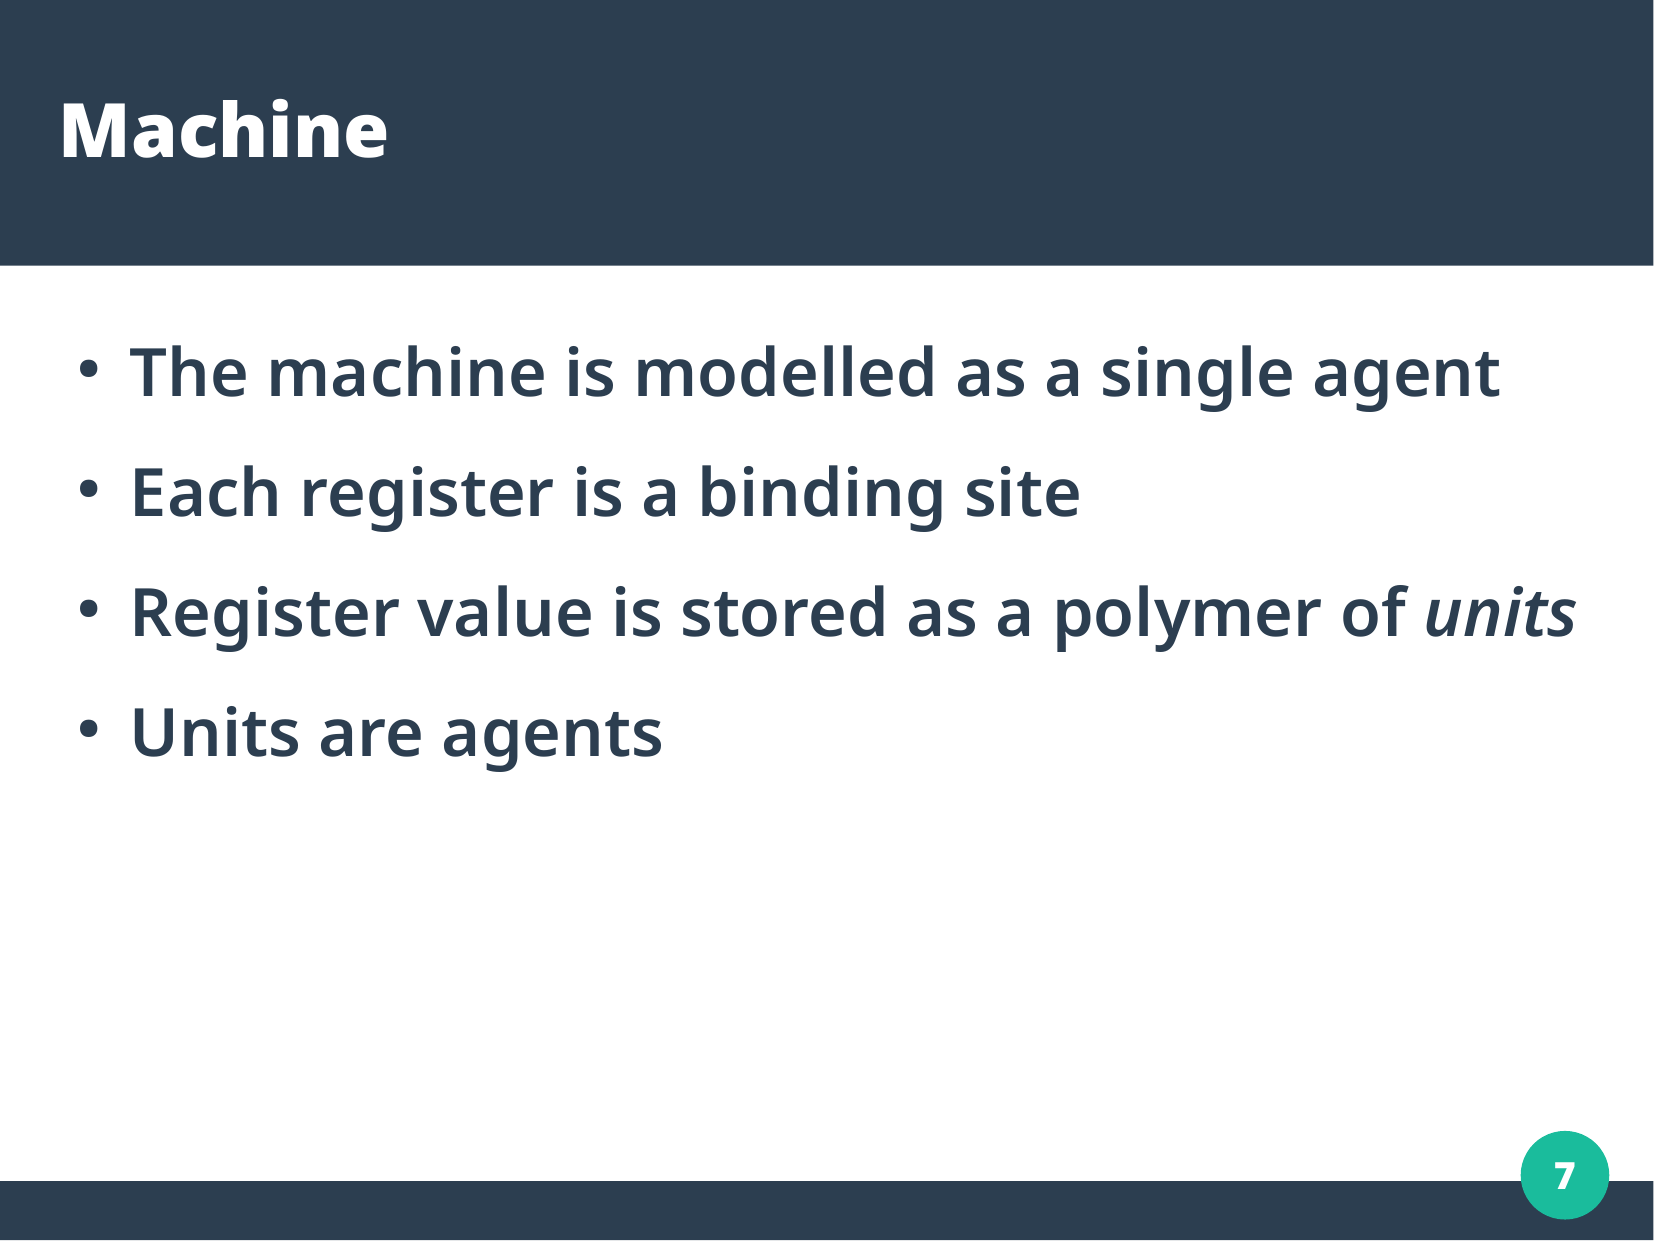

# Machine
The machine is modelled as a single agent
Each register is a binding site
Register value is stored as a polymer of units
Units are agents
7